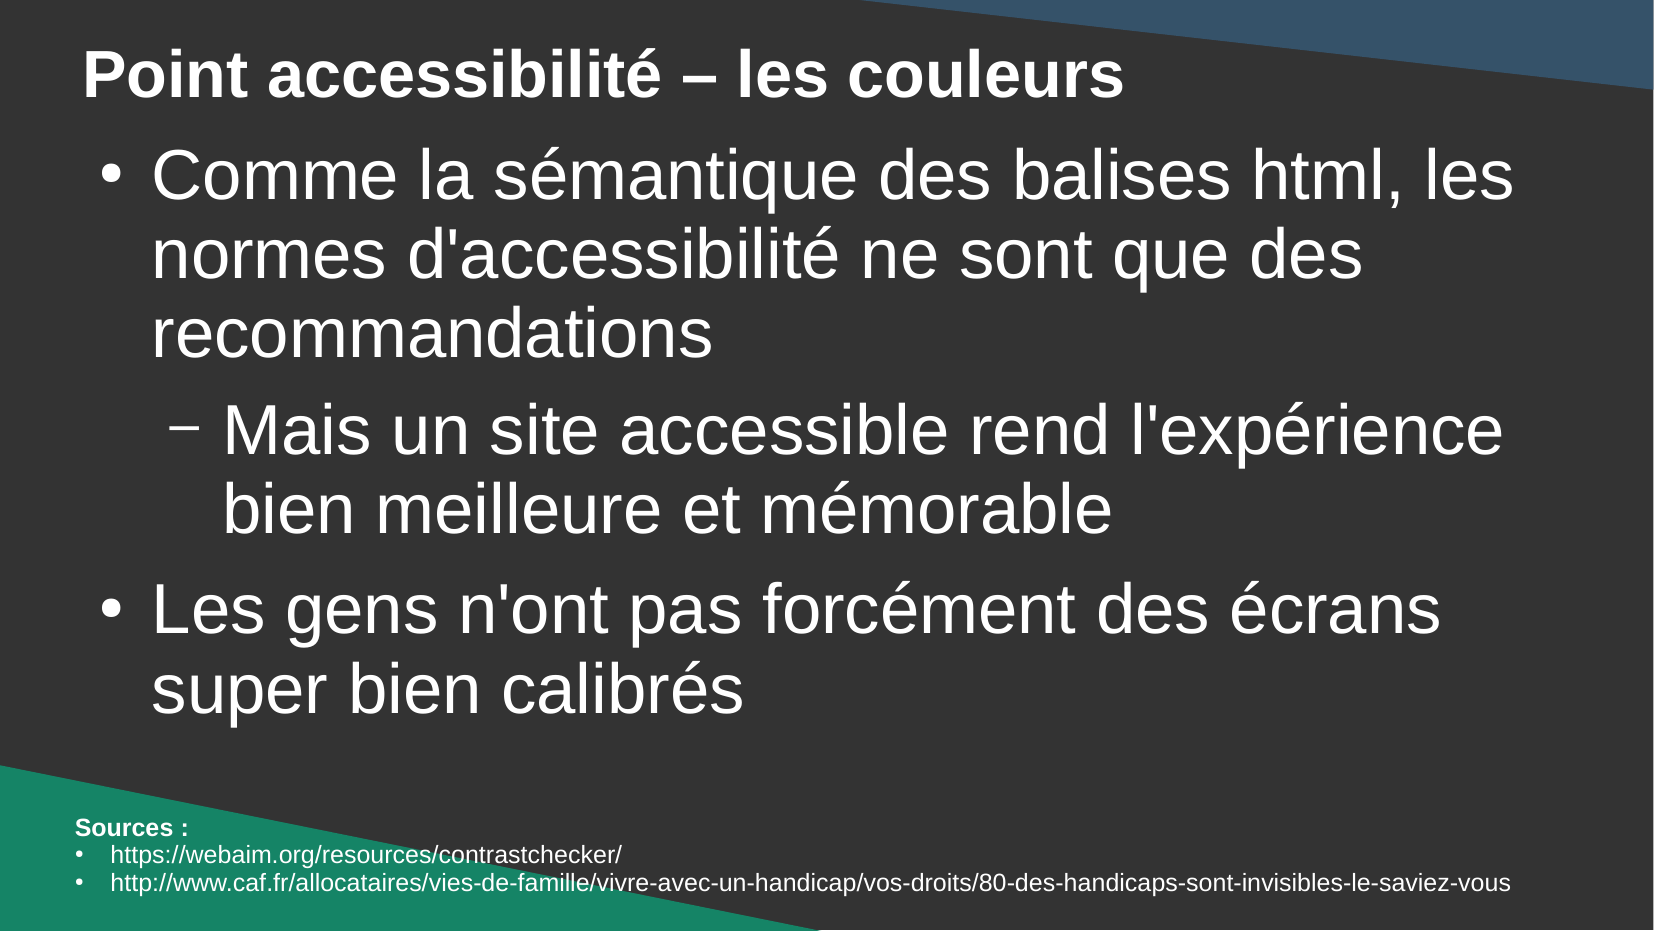

# Point accessibilité – les couleurs
Comme la sémantique des balises html, les normes d'accessibilité ne sont que des recommandations
Mais un site accessible rend l'expérience bien meilleure et mémorable
Les gens n'ont pas forcément des écrans super bien calibrés
Sources :
https://webaim.org/resources/contrastchecker/
http://www.caf.fr/allocataires/vies-de-famille/vivre-avec-un-handicap/vos-droits/80-des-handicaps-sont-invisibles-le-saviez-vous